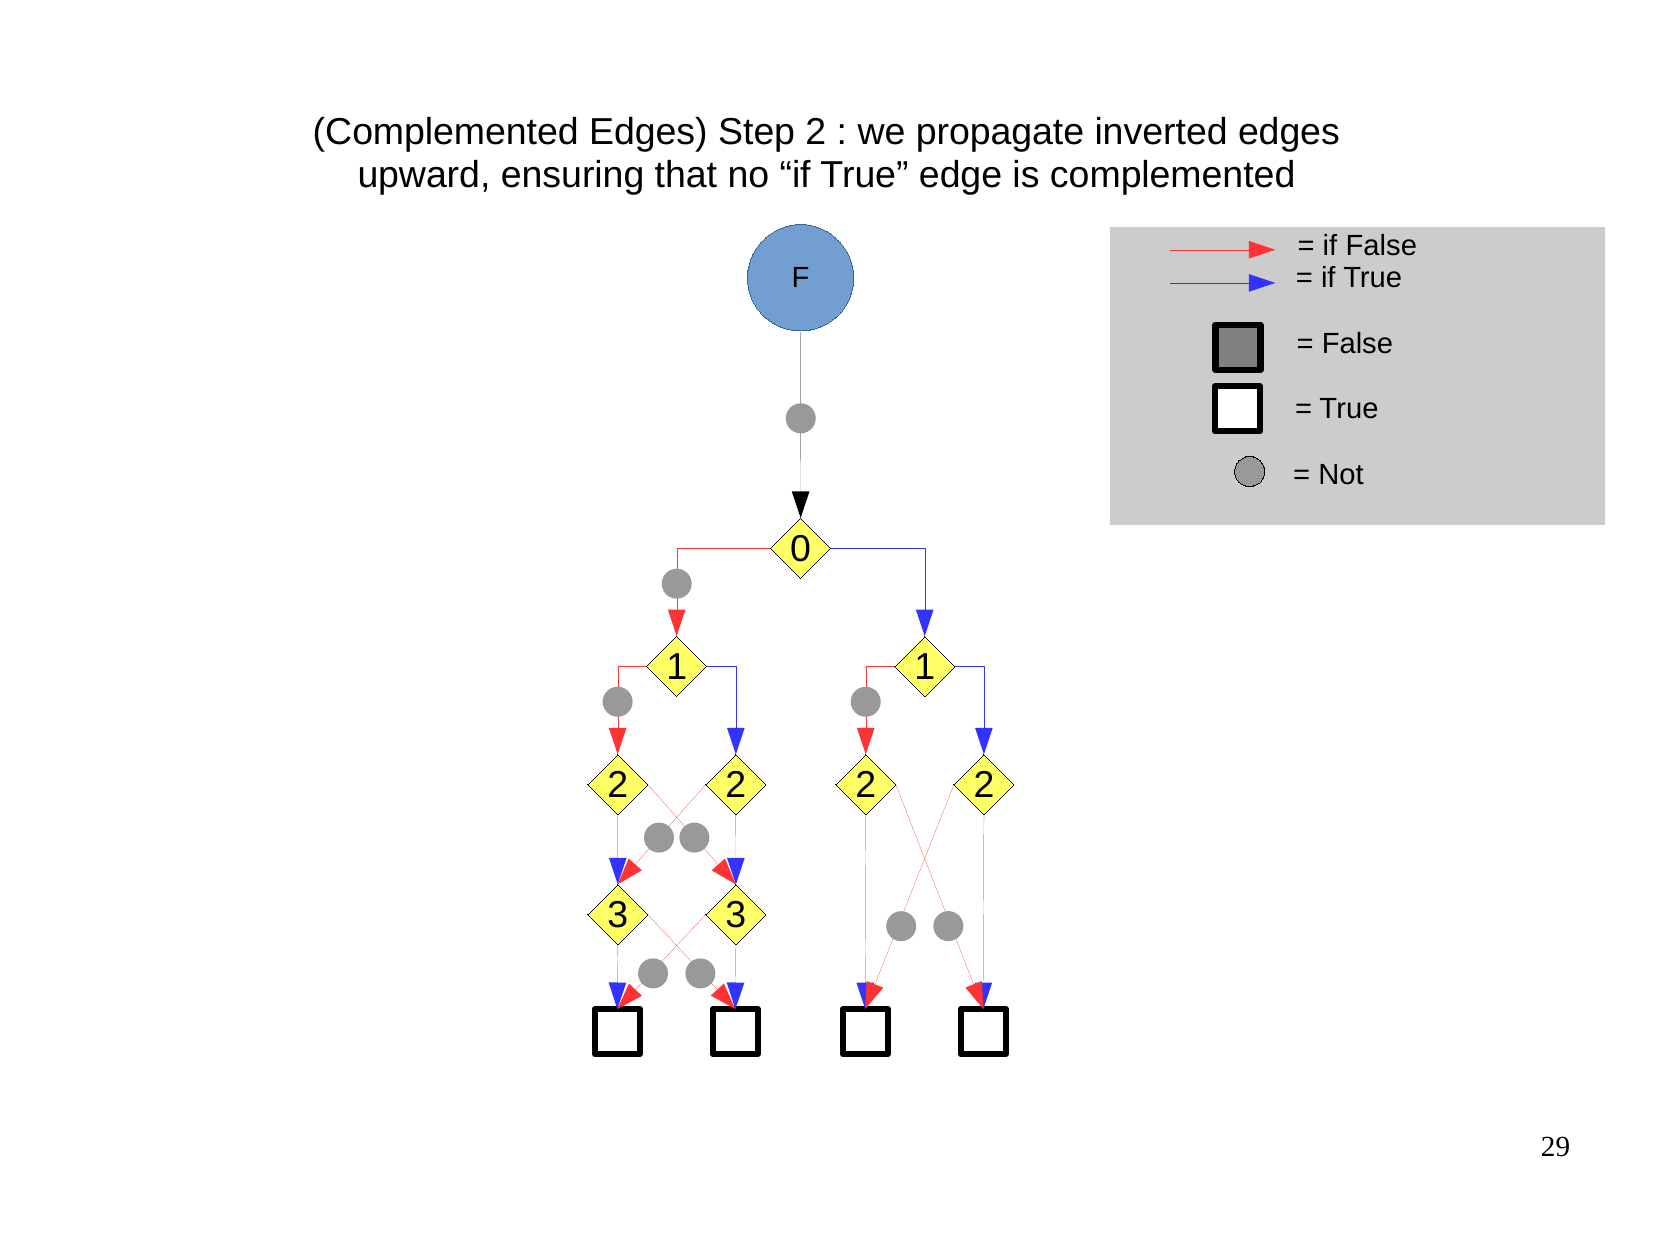

# (Complemented Edges) Step 2 : we propagate inverted edges upward, ensuring that no “if True” edge is complemented
F
= if False
= if True
= False
= True
= Not
0
1
1
2
2
2
2
3
3
29